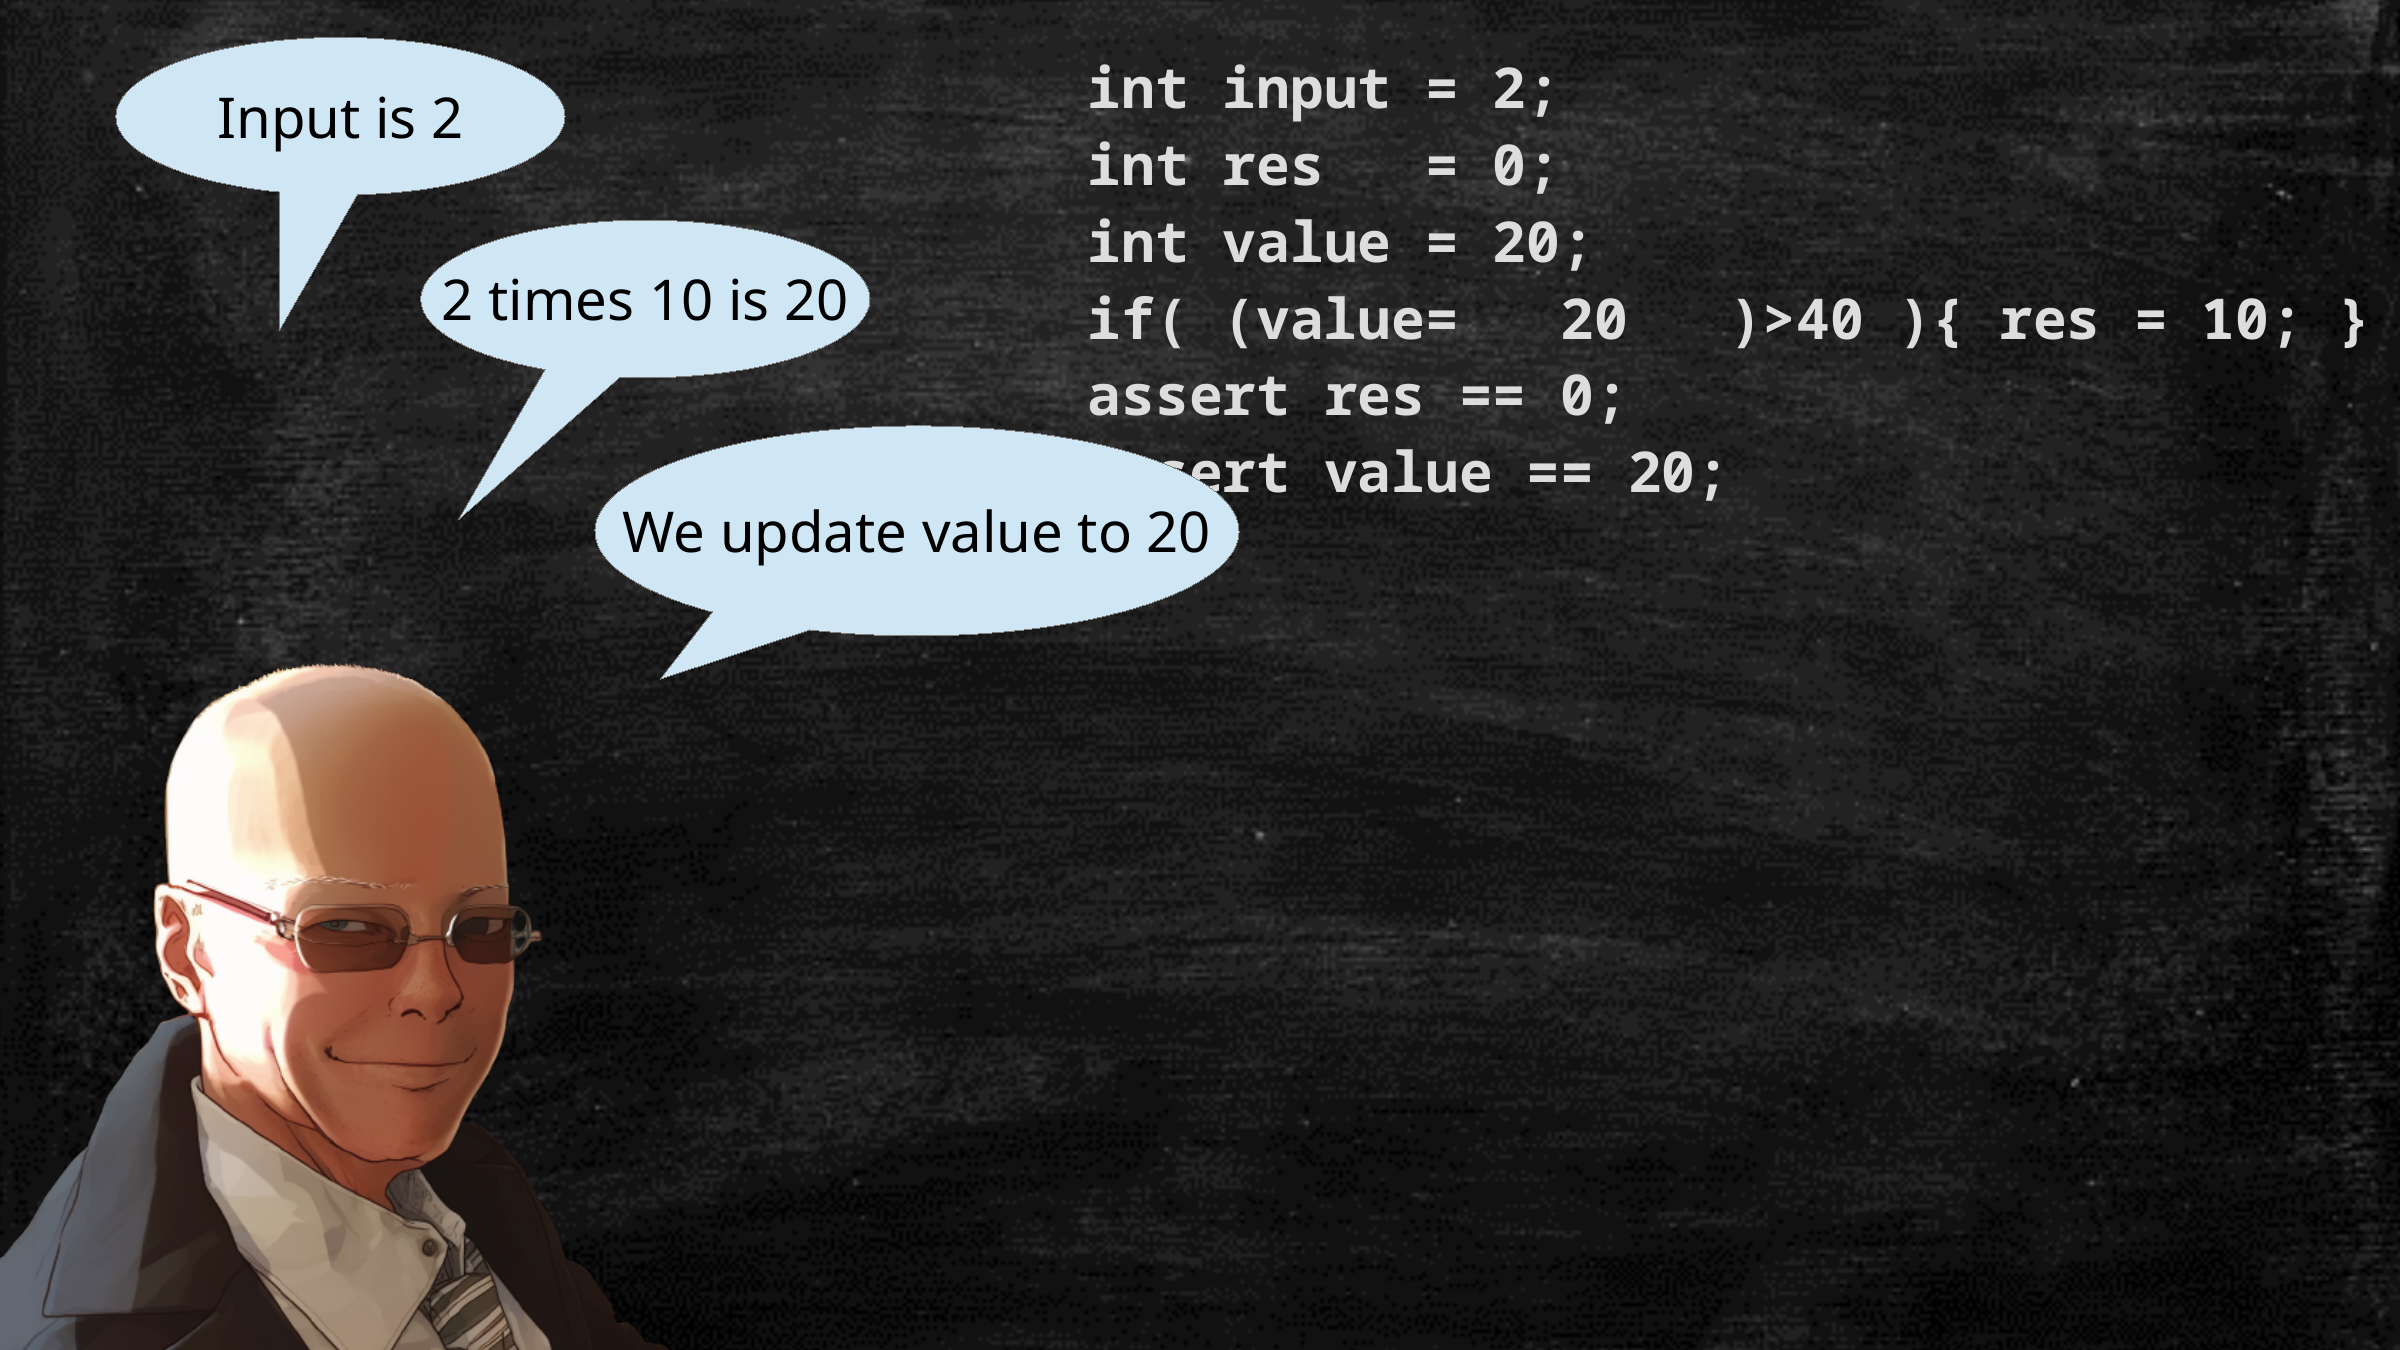

Input is 2
int input = 2;
int res = 0;
int value = 20;
if( (value= 20 )>40 ){ res = 10; }
assert res == 0;
assert value == 20;
2 times 10 is 20
We update value to 20